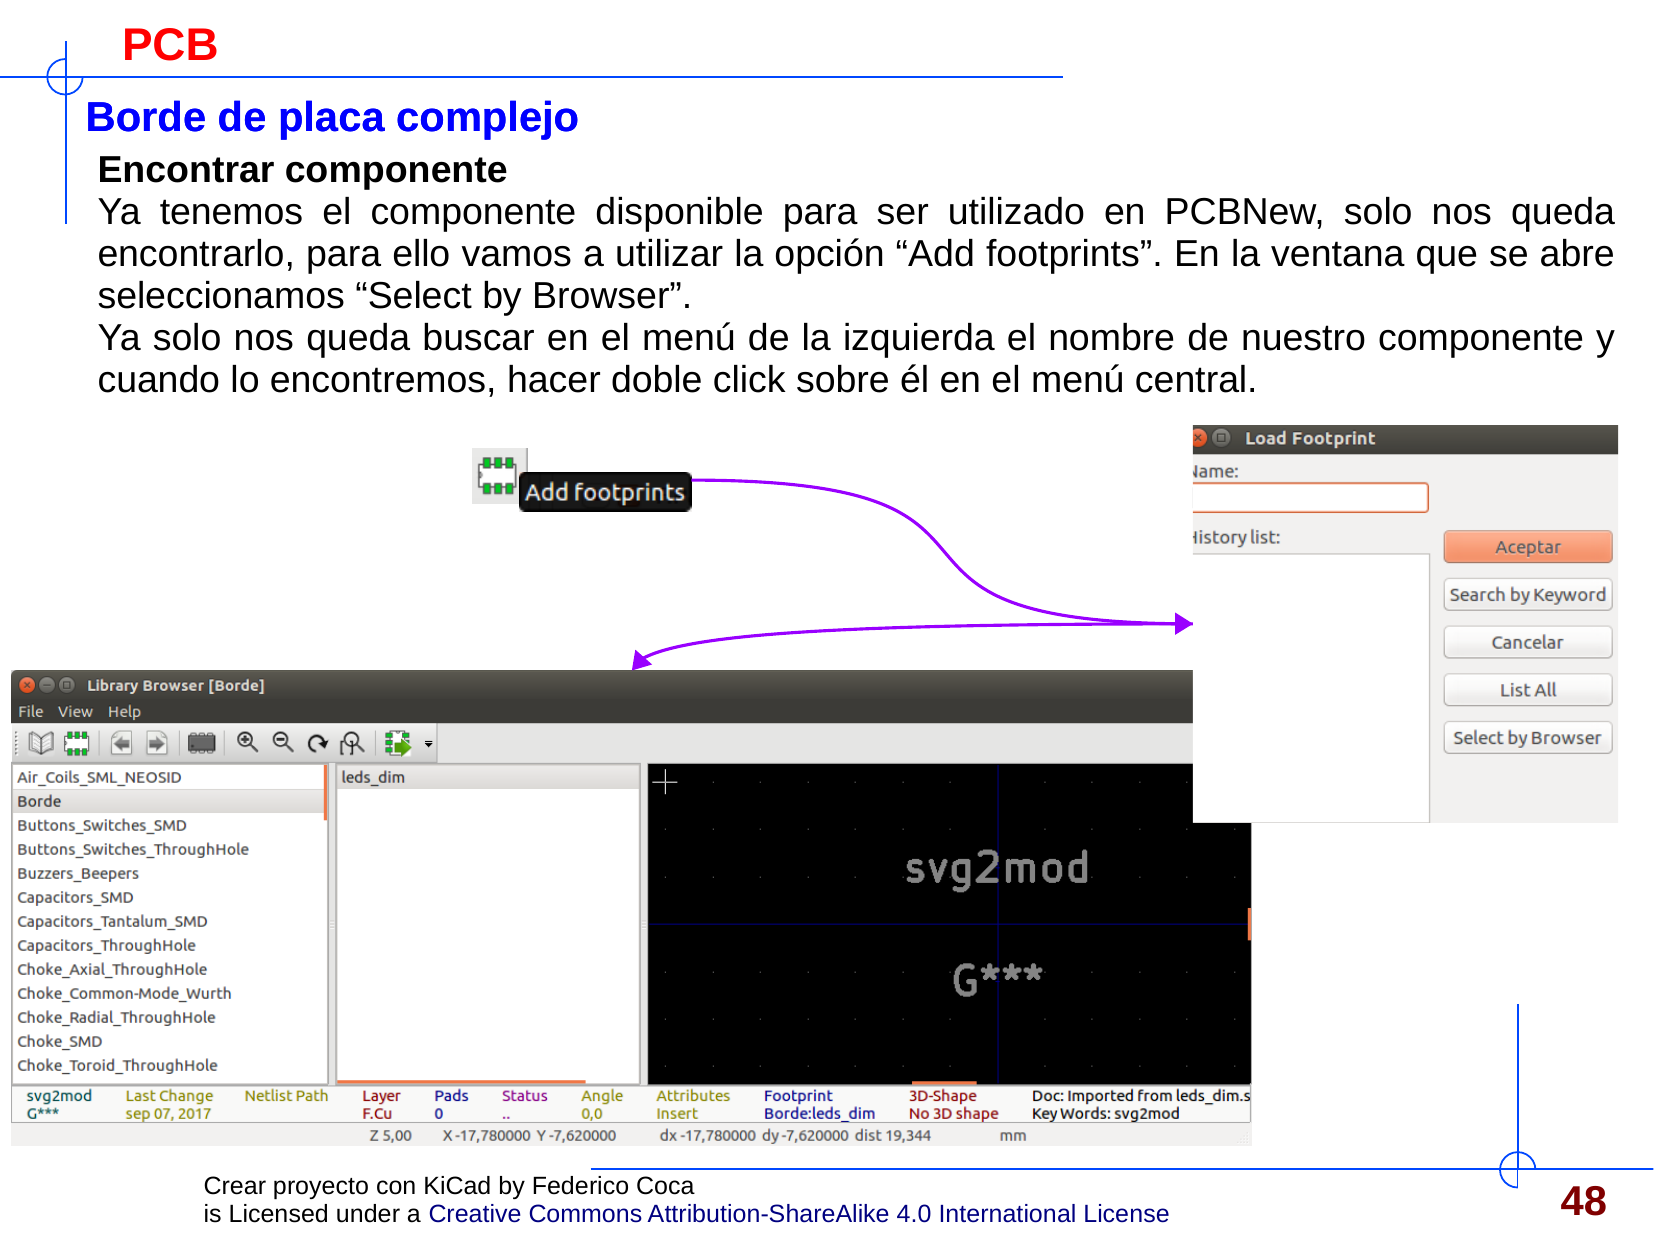

PCB
Borde de placa complejo
Borde de placa complejo
Encontrar componente
Ya tenemos el componente disponible para ser utilizado en PCBNew, solo nos queda encontrarlo, para ello vamos a utilizar la opción “Add footprints”. En la ventana que se abre seleccionamos “Select by Browser”.
Ya solo nos queda buscar en el menú de la izquierda el nombre de nuestro componente y cuando lo encontremos, hacer doble click sobre él en el menú central.
Crear proyecto con KiCad by Federico Coca
is Licensed under a Creative Commons Attribution-ShareAlike 4.0 International License